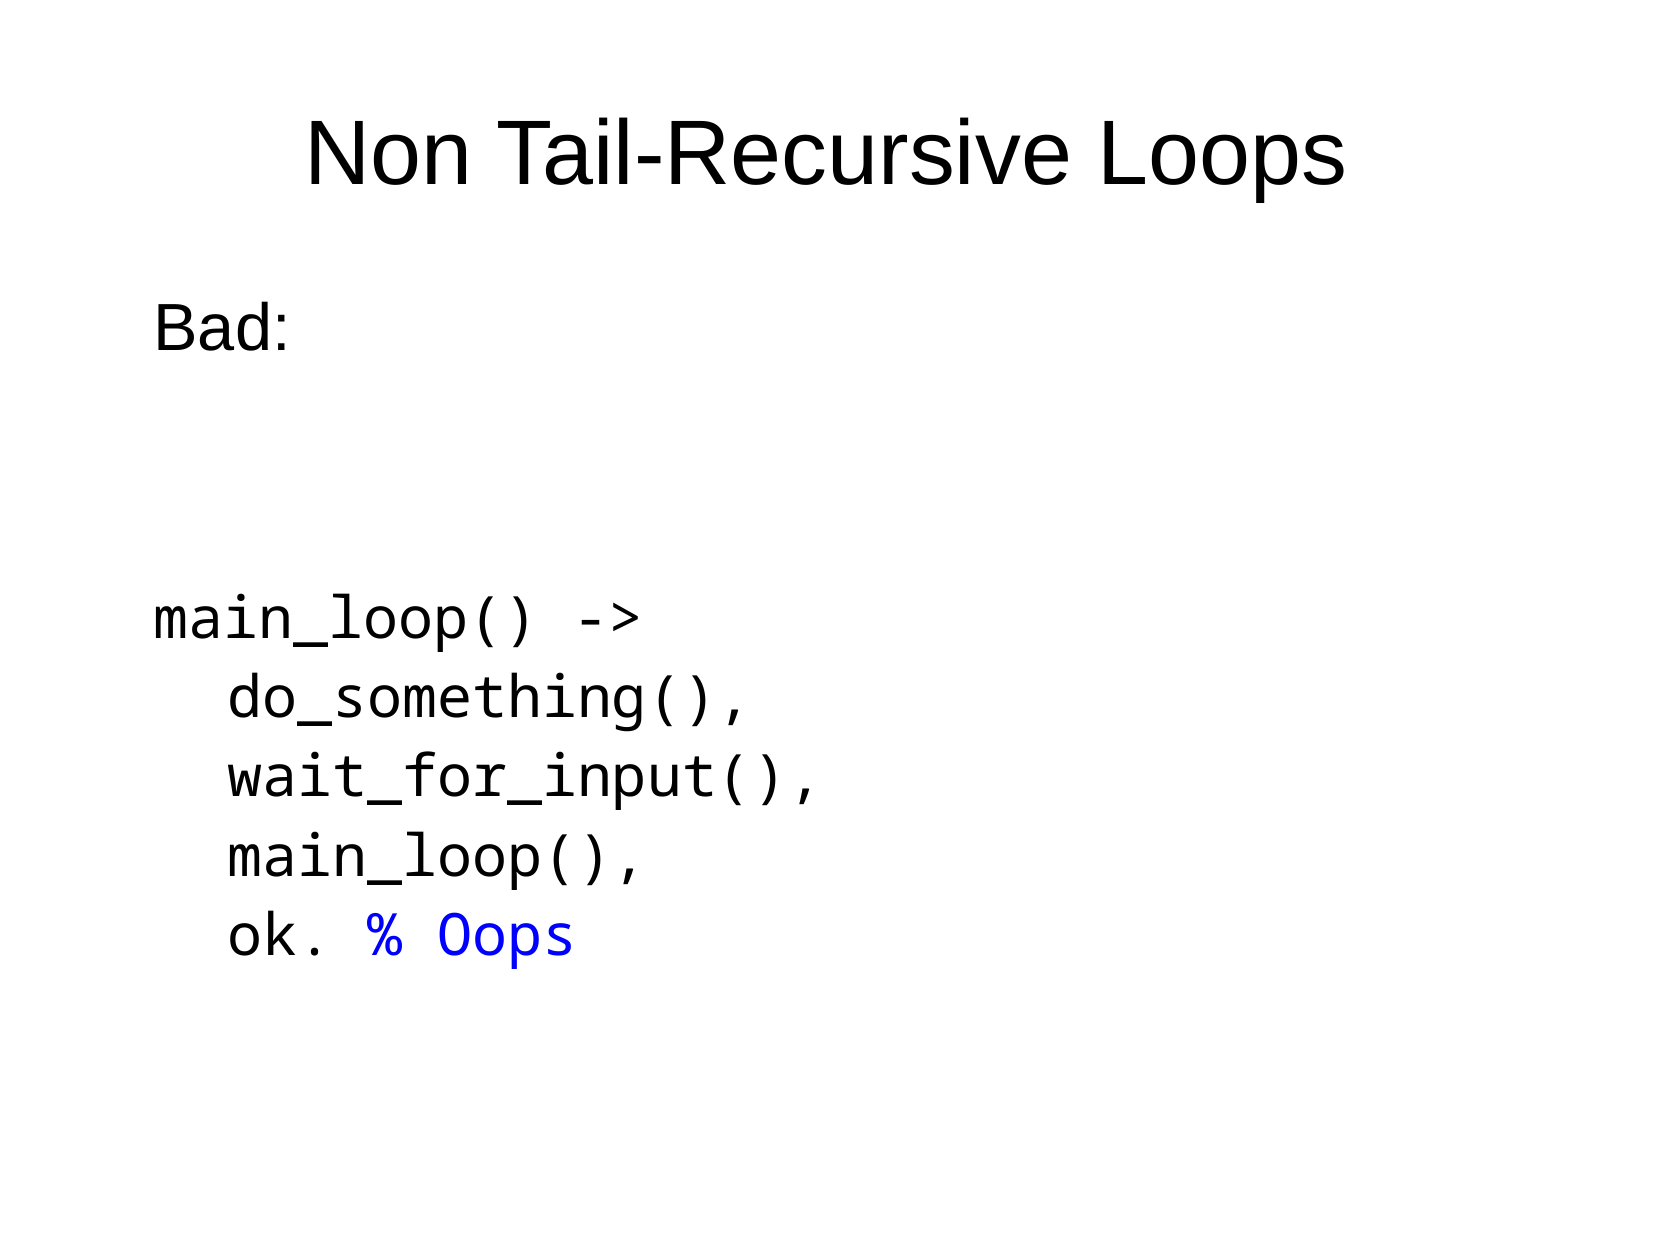

# Non Tail-Recursive Loops
Bad:
main_loop() ->
	do_something(),
	wait_for_input(),
	main_loop(),
	ok. % Oops